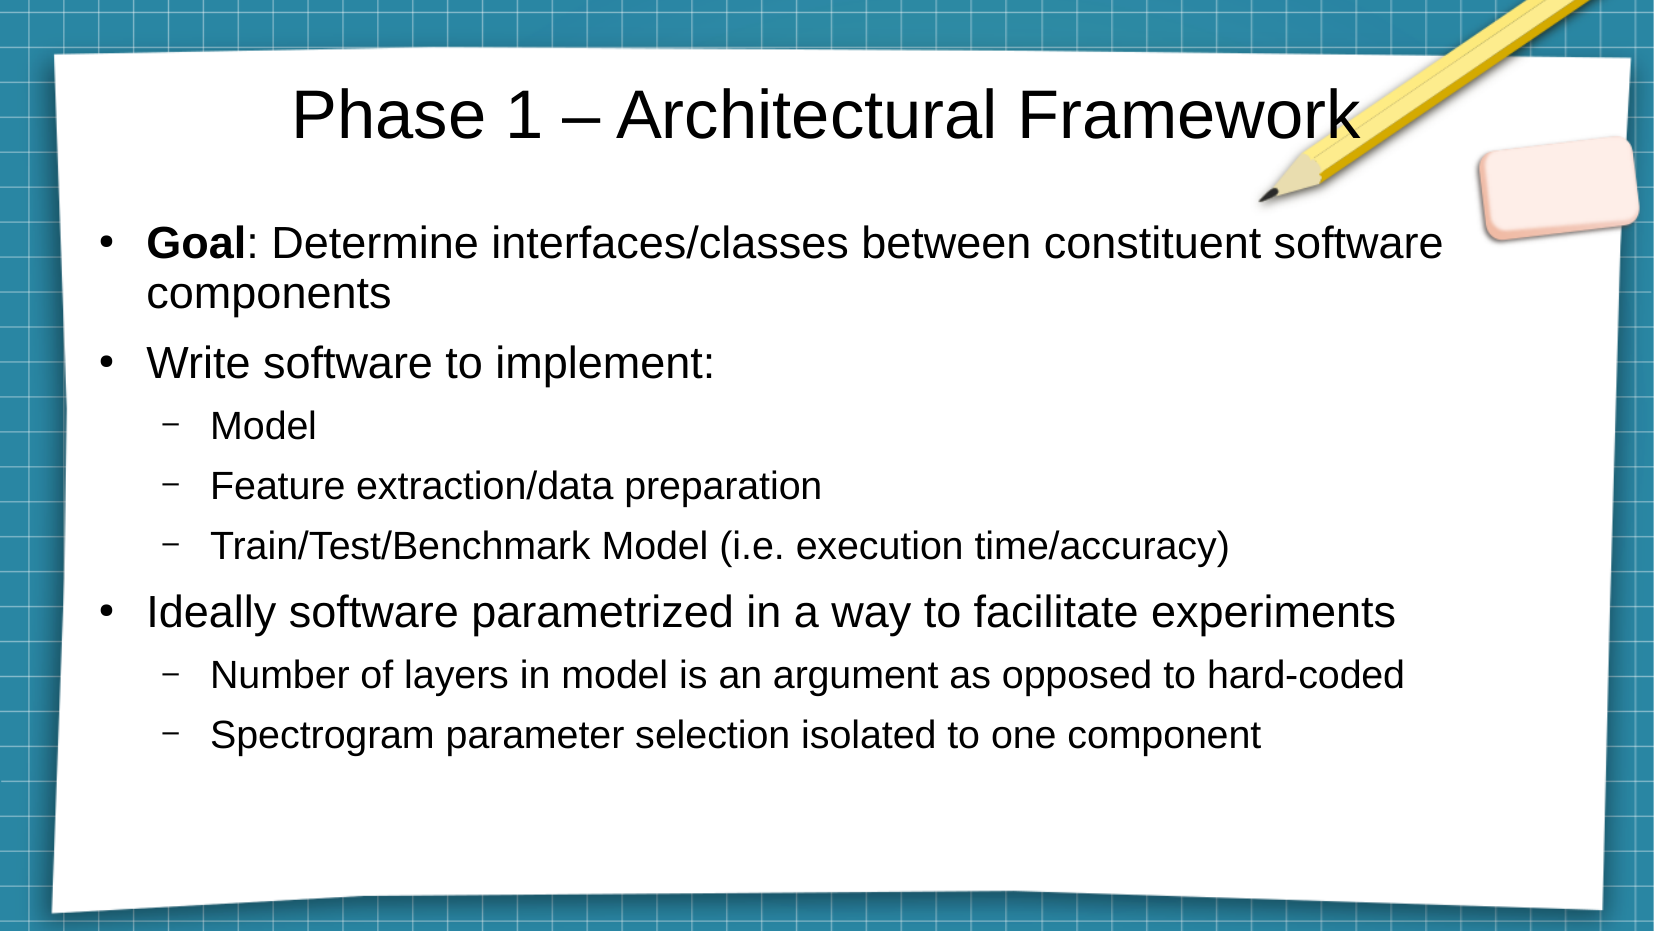

# Phase 1 – Architectural Framework
Goal: Determine interfaces/classes between constituent software components
Write software to implement:
Model
Feature extraction/data preparation
Train/Test/Benchmark Model (i.e. execution time/accuracy)
Ideally software parametrized in a way to facilitate experiments
Number of layers in model is an argument as opposed to hard-coded
Spectrogram parameter selection isolated to one component